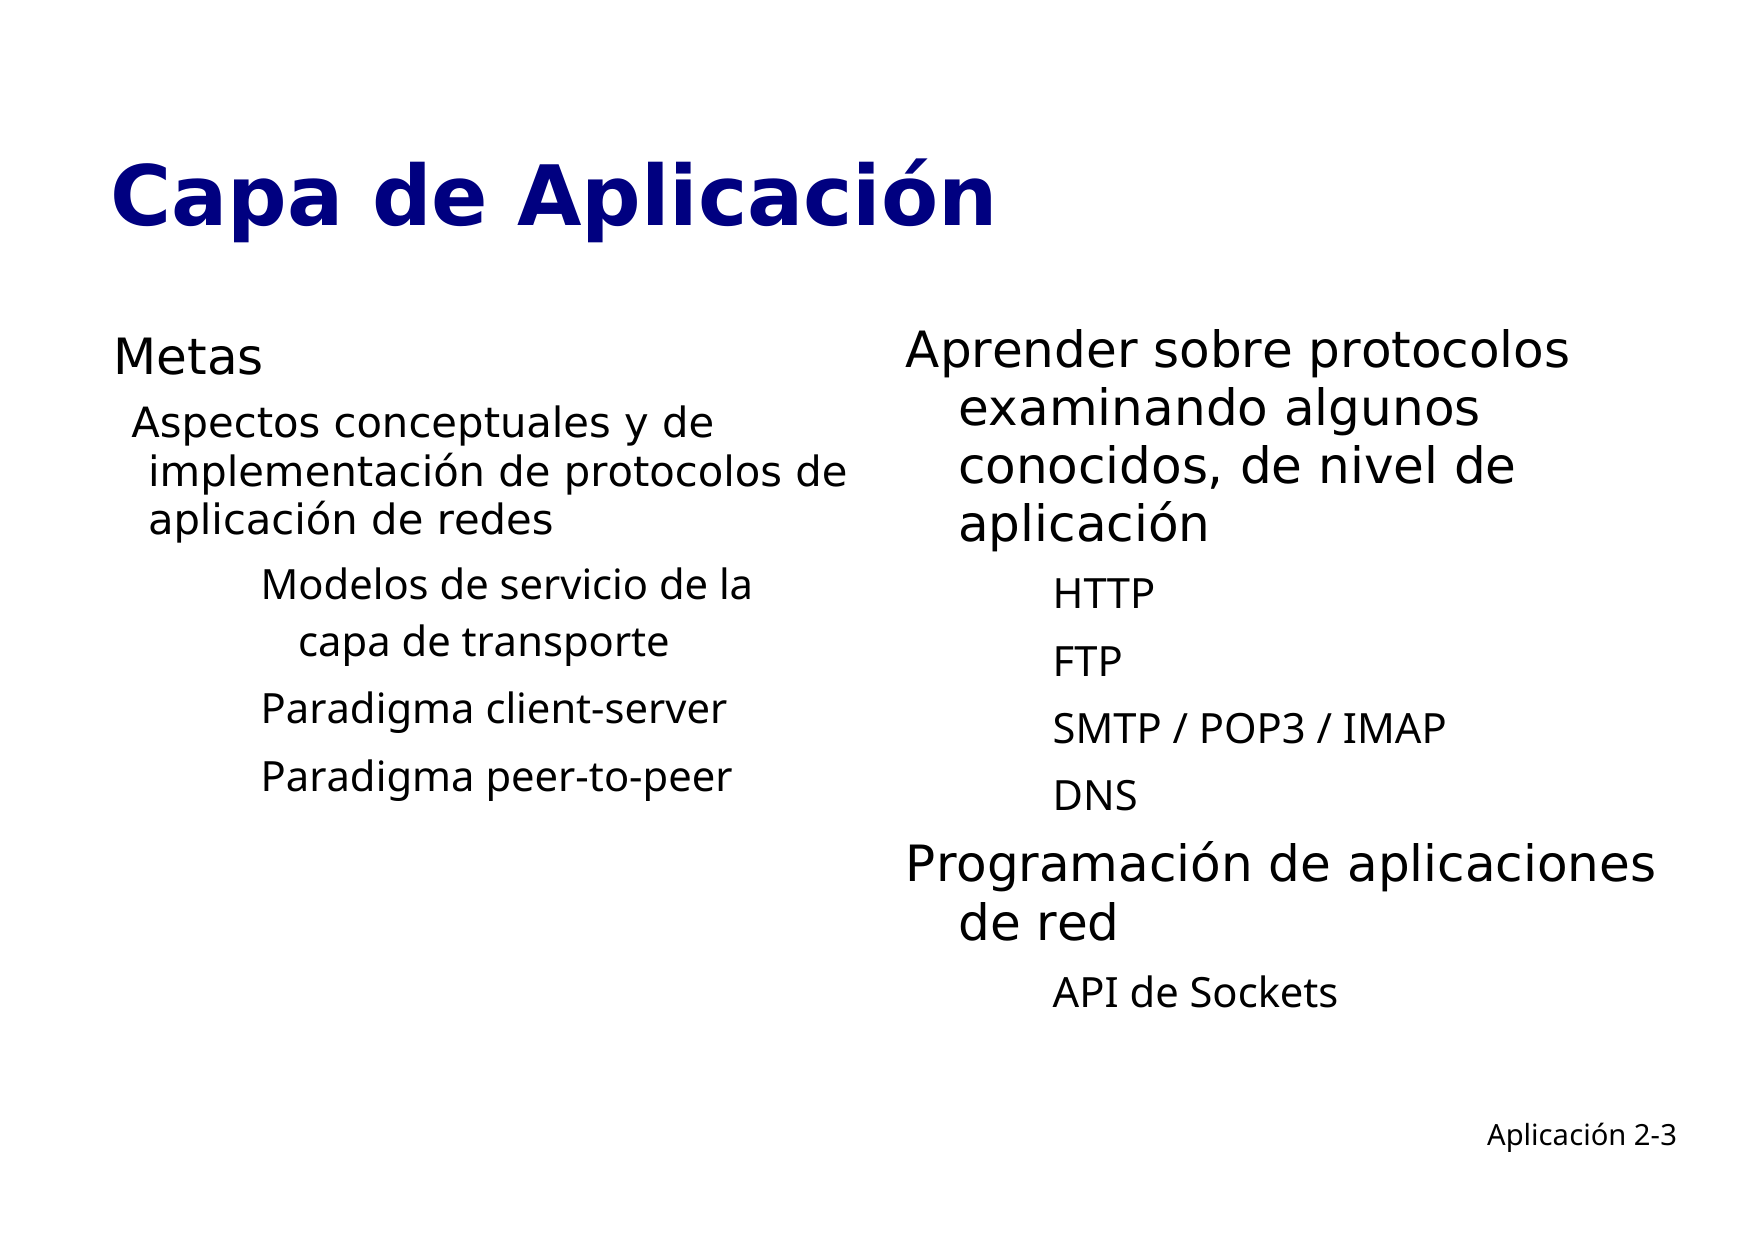

# Capa de Aplicación
Metas
 Aspectos conceptuales y de implementación de protocolos de aplicación de redes
Modelos de servicio de la capa de transporte
Paradigma client-server
Paradigma peer-to-peer
Aprender sobre protocolos examinando algunos conocidos, de nivel de aplicación
HTTP
FTP
SMTP / POP3 / IMAP
DNS
Programación de aplicaciones de red
API de Sockets